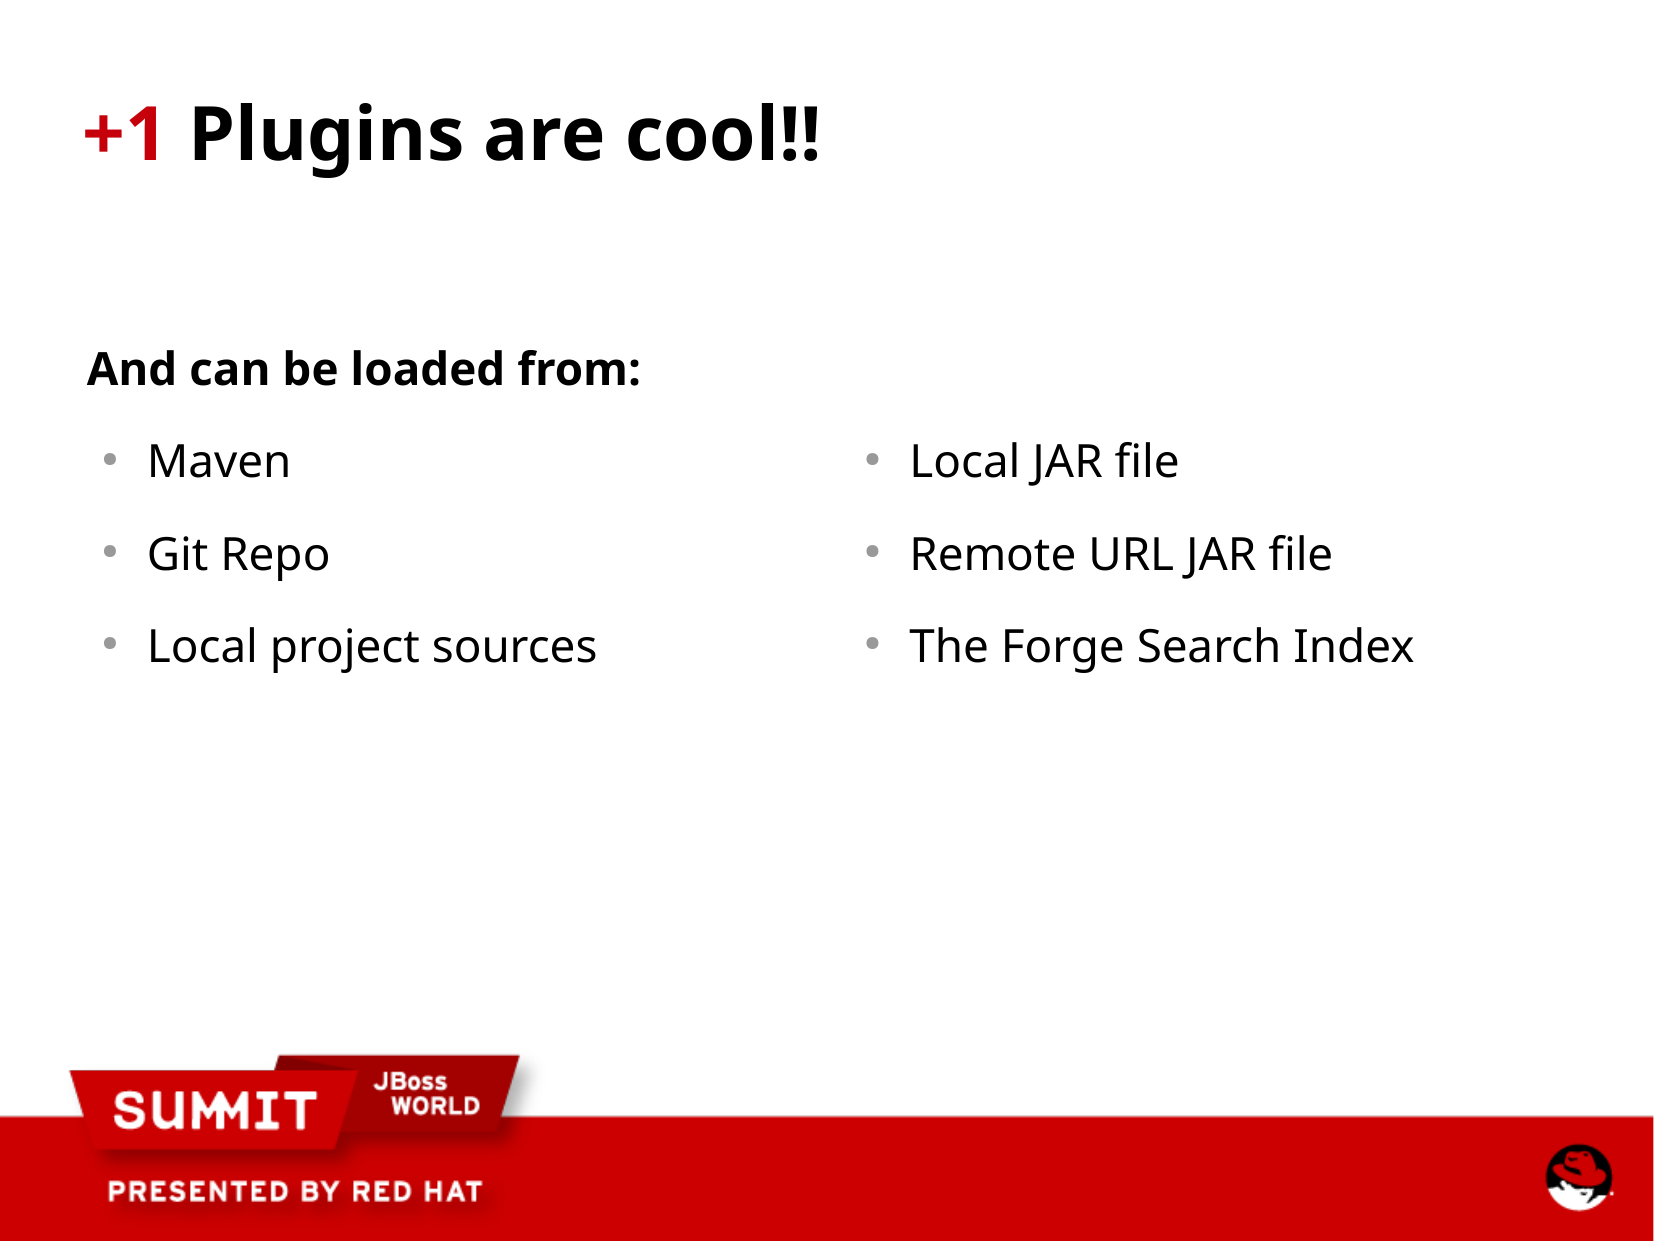

# +1 Plugins are cool!!
And can be loaded from:
Maven
Git Repo
Local project sources
Local JAR file
Remote URL JAR file
The Forge Search Index